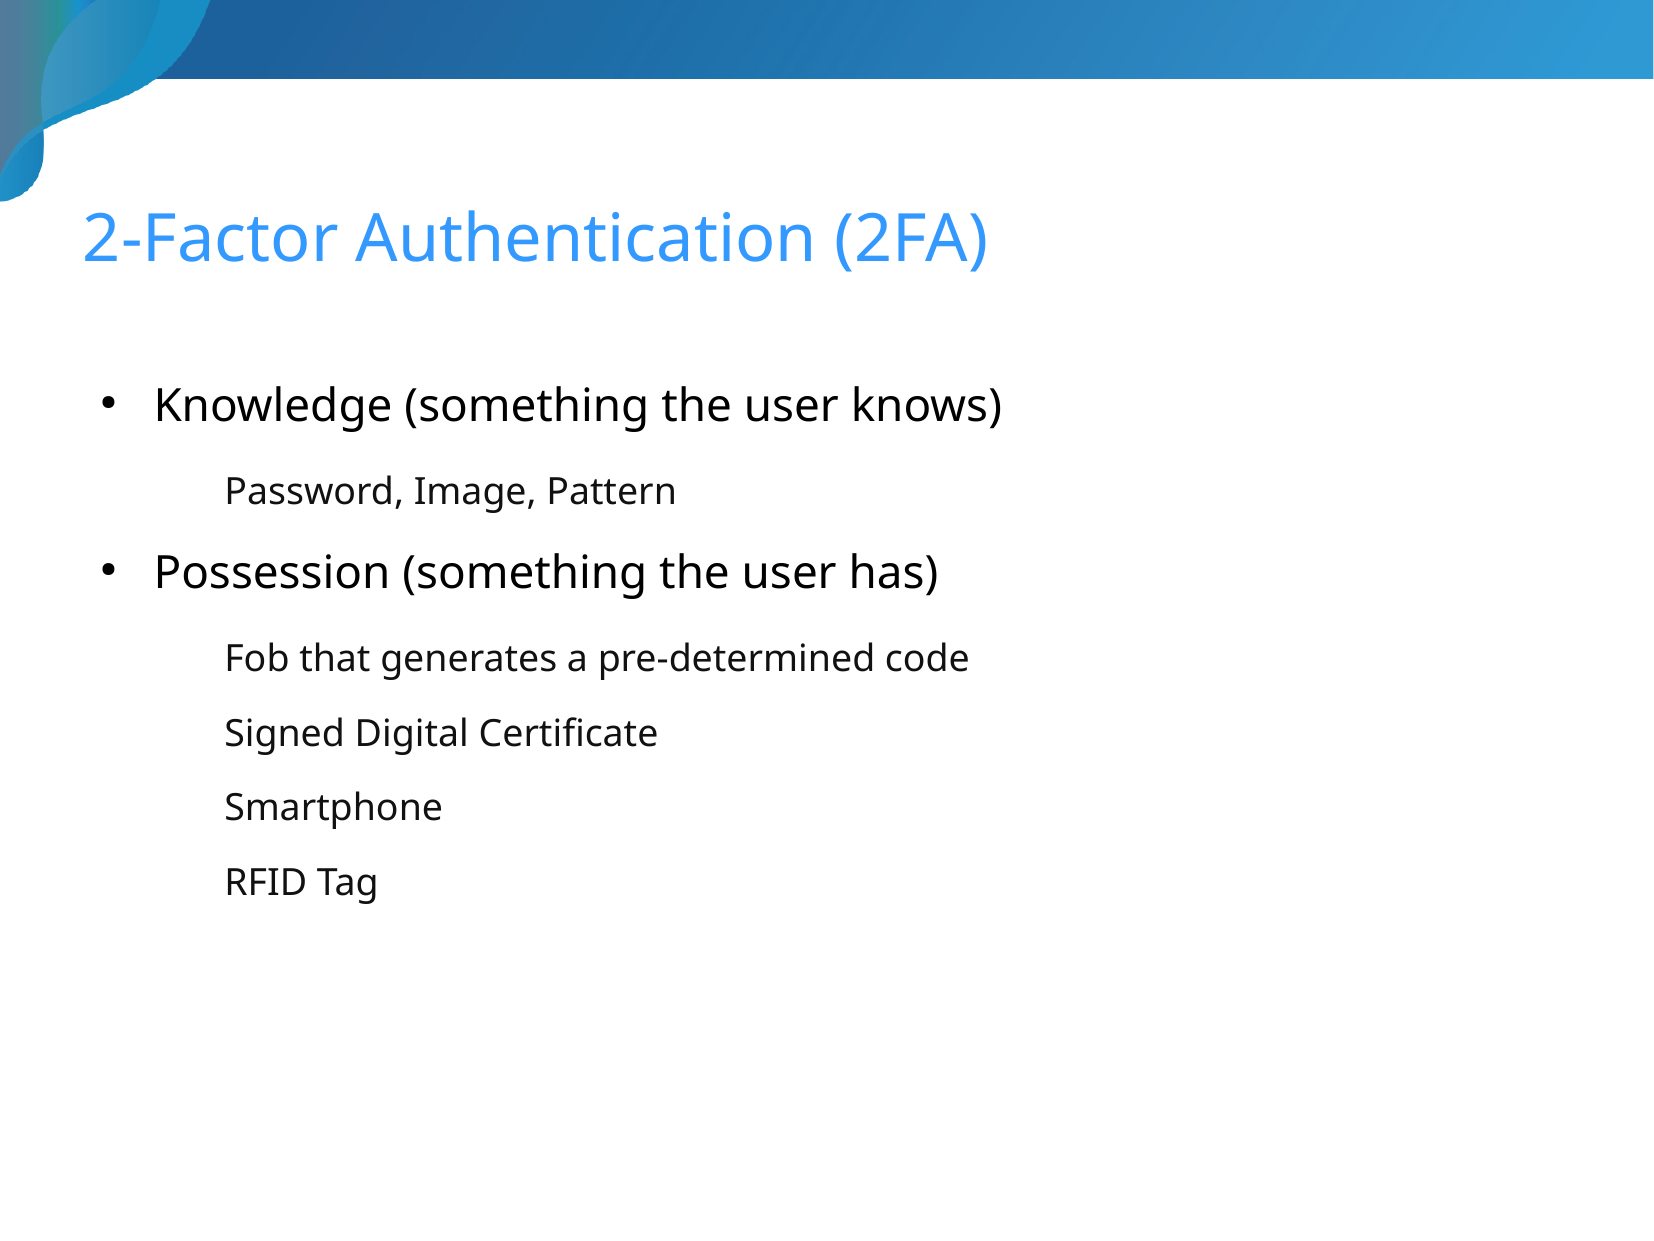

2-Factor Authentication (2FA)
# Knowledge (something the user knows)
Password, Image, Pattern
Possession (something the user has)
Fob that generates a pre-determined code
Signed Digital Certificate
Smartphone
RFID Tag